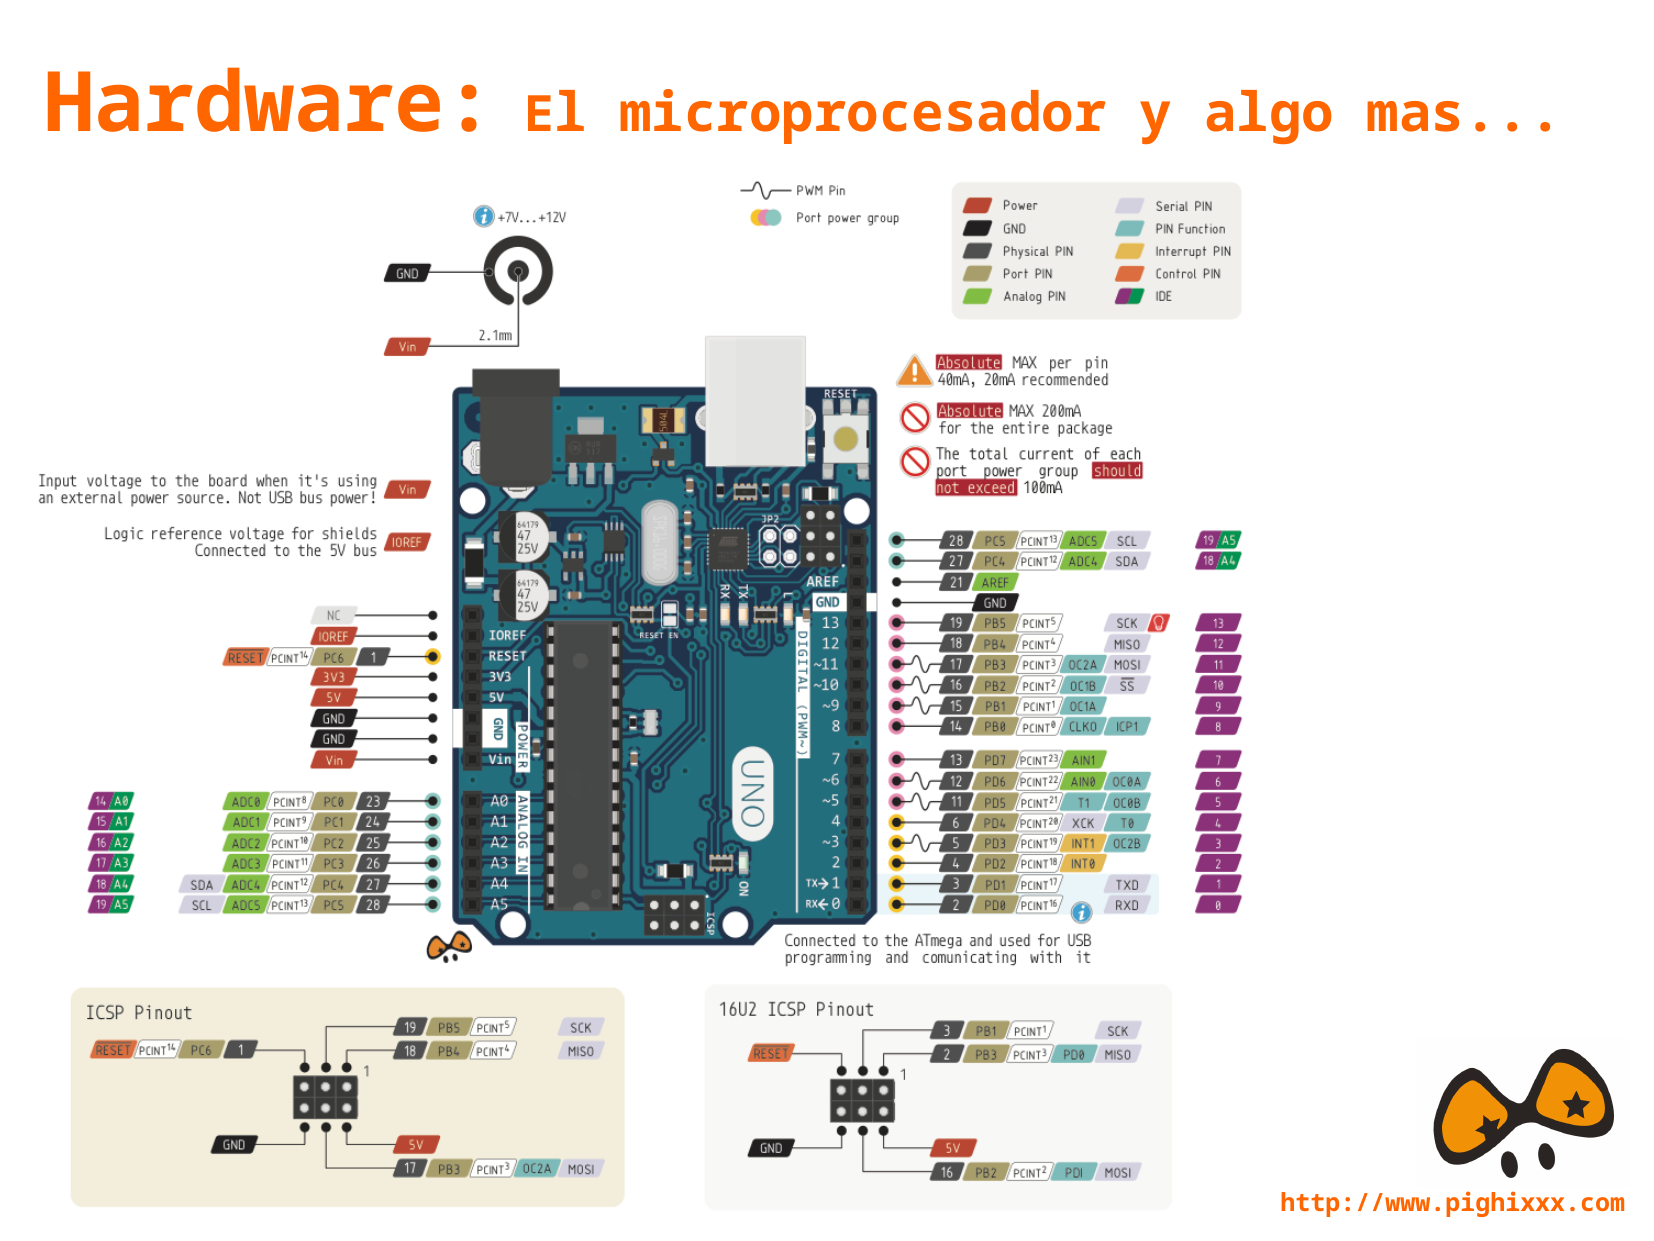

Hardware: El microprocesador y algo mas...
http://www.pighixxx.com